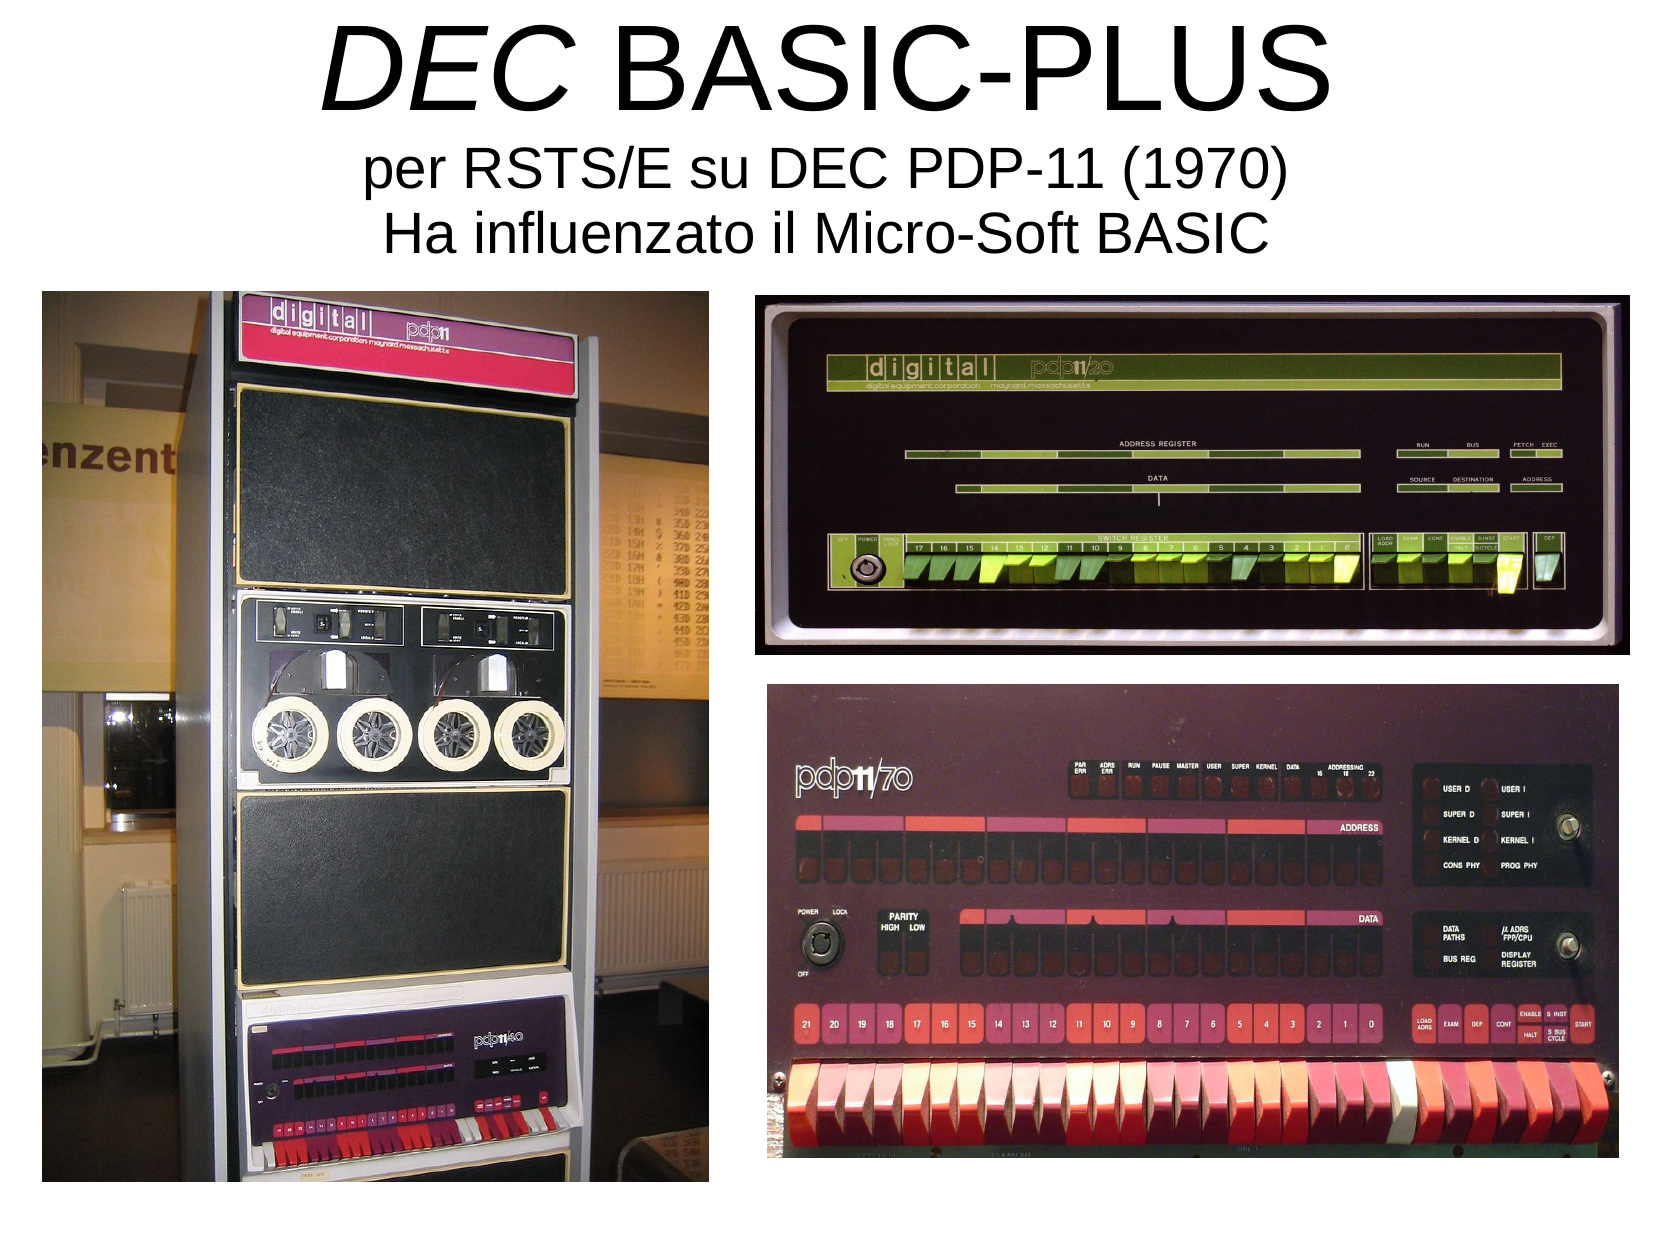

# DEC BASIC-PLUS per RSTS/E su DEC PDP-11 (1970) Ha influenzato il Micro-Soft BASIC